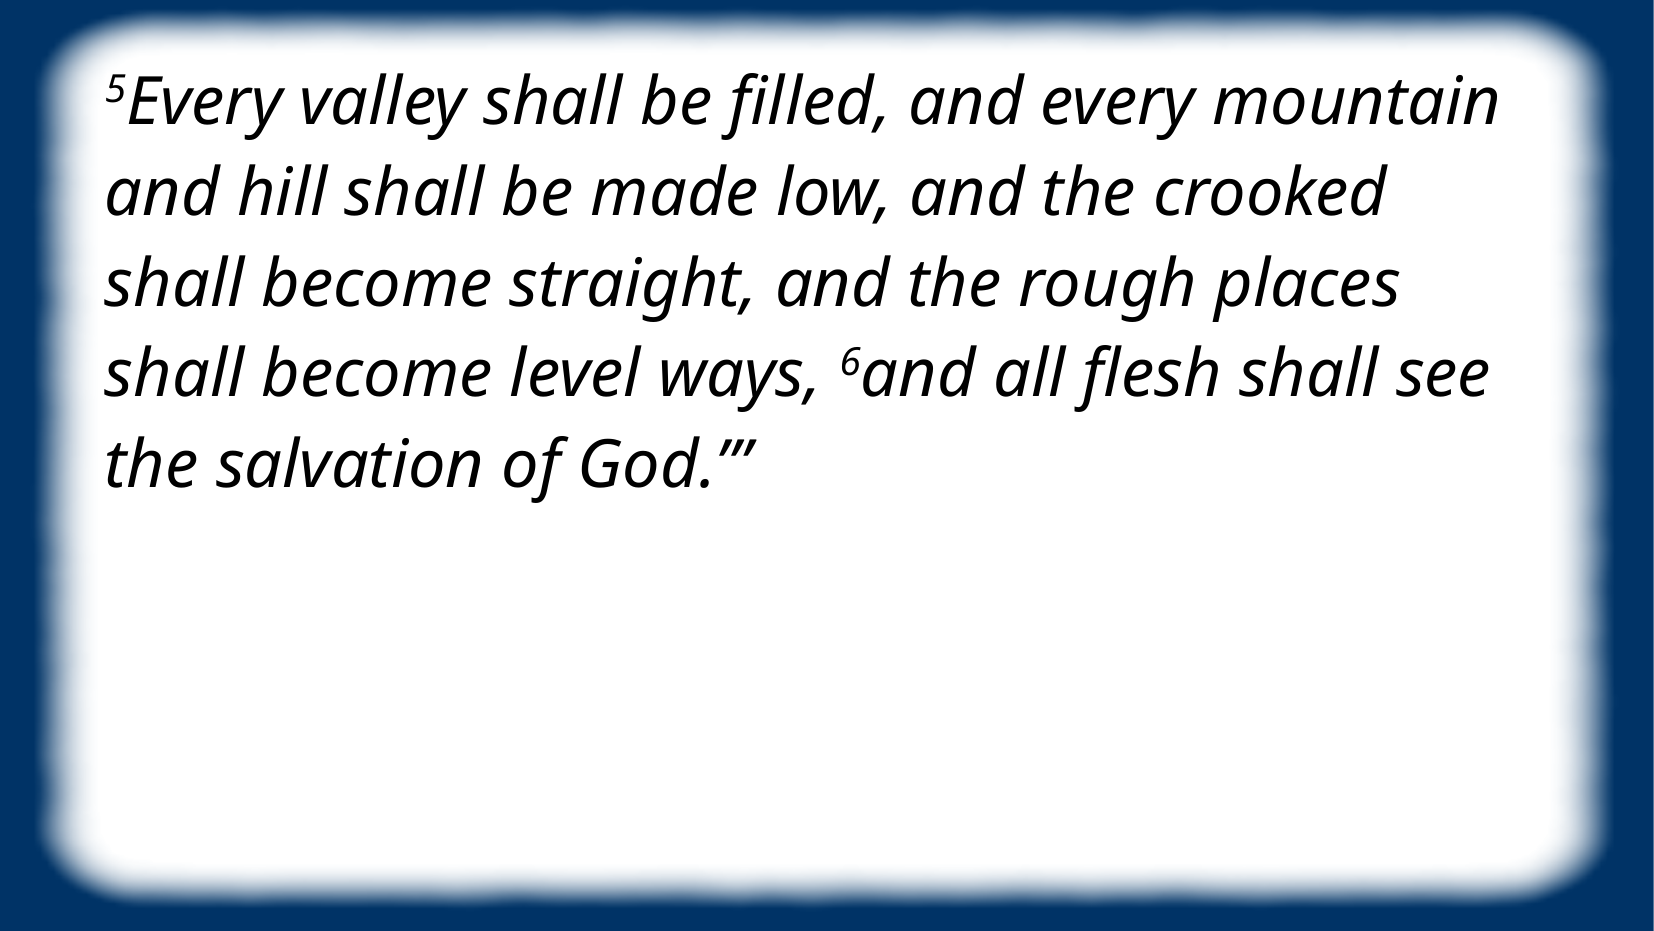

5Every valley shall be filled, and every mountain and hill shall be made low, and the crooked shall become straight, and the rough places shall become level ways, 6and all flesh shall see the salvation of God.’”